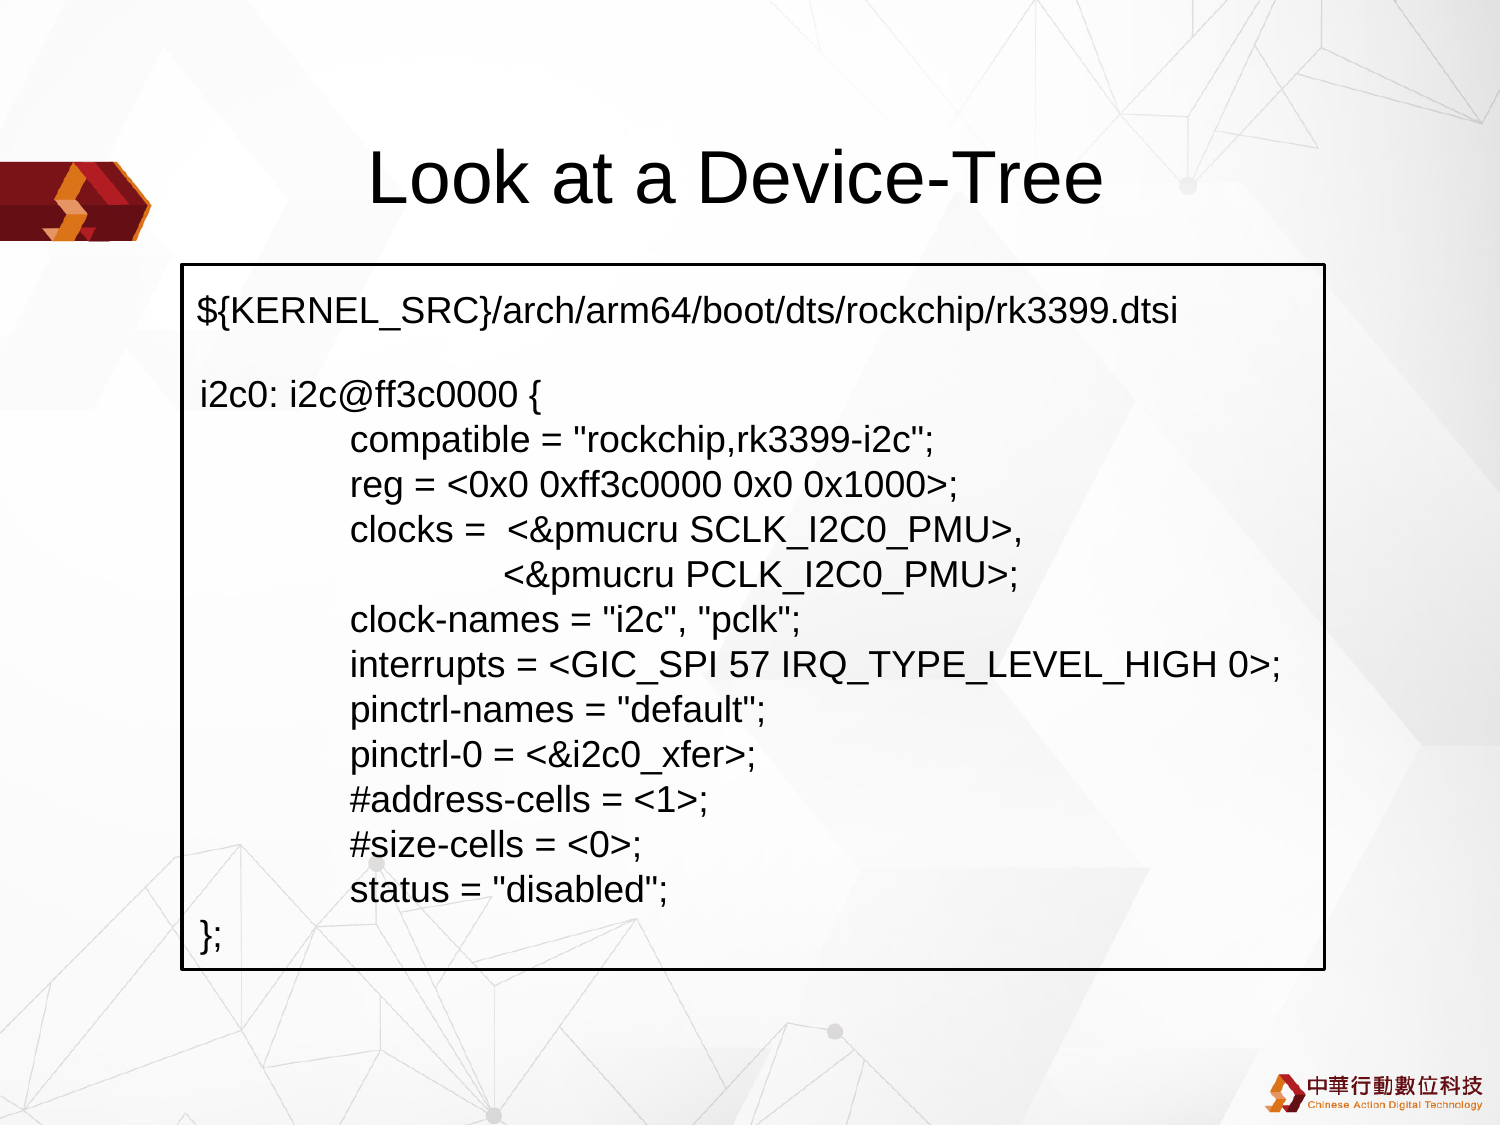

# Look at a Device-Tree
${KERNEL_SRC}/arch/arm64/boot/dts/rockchip/rk3399.dtsi
i2c0: i2c@ff3c0000 {
	compatible = "rockchip,rk3399-i2c";
	reg = <0x0 0xff3c0000 0x0 0x1000>;
	clocks = <&pmucru SCLK_I2C0_PMU>,
 <&pmucru PCLK_I2C0_PMU>;
	clock-names = "i2c", "pclk";
	interrupts = <GIC_SPI 57 IRQ_TYPE_LEVEL_HIGH 0>;
	pinctrl-names = "default";
	pinctrl-0 = <&i2c0_xfer>;
	#address-cells = <1>;
	#size-cells = <0>;
	status = "disabled";
};